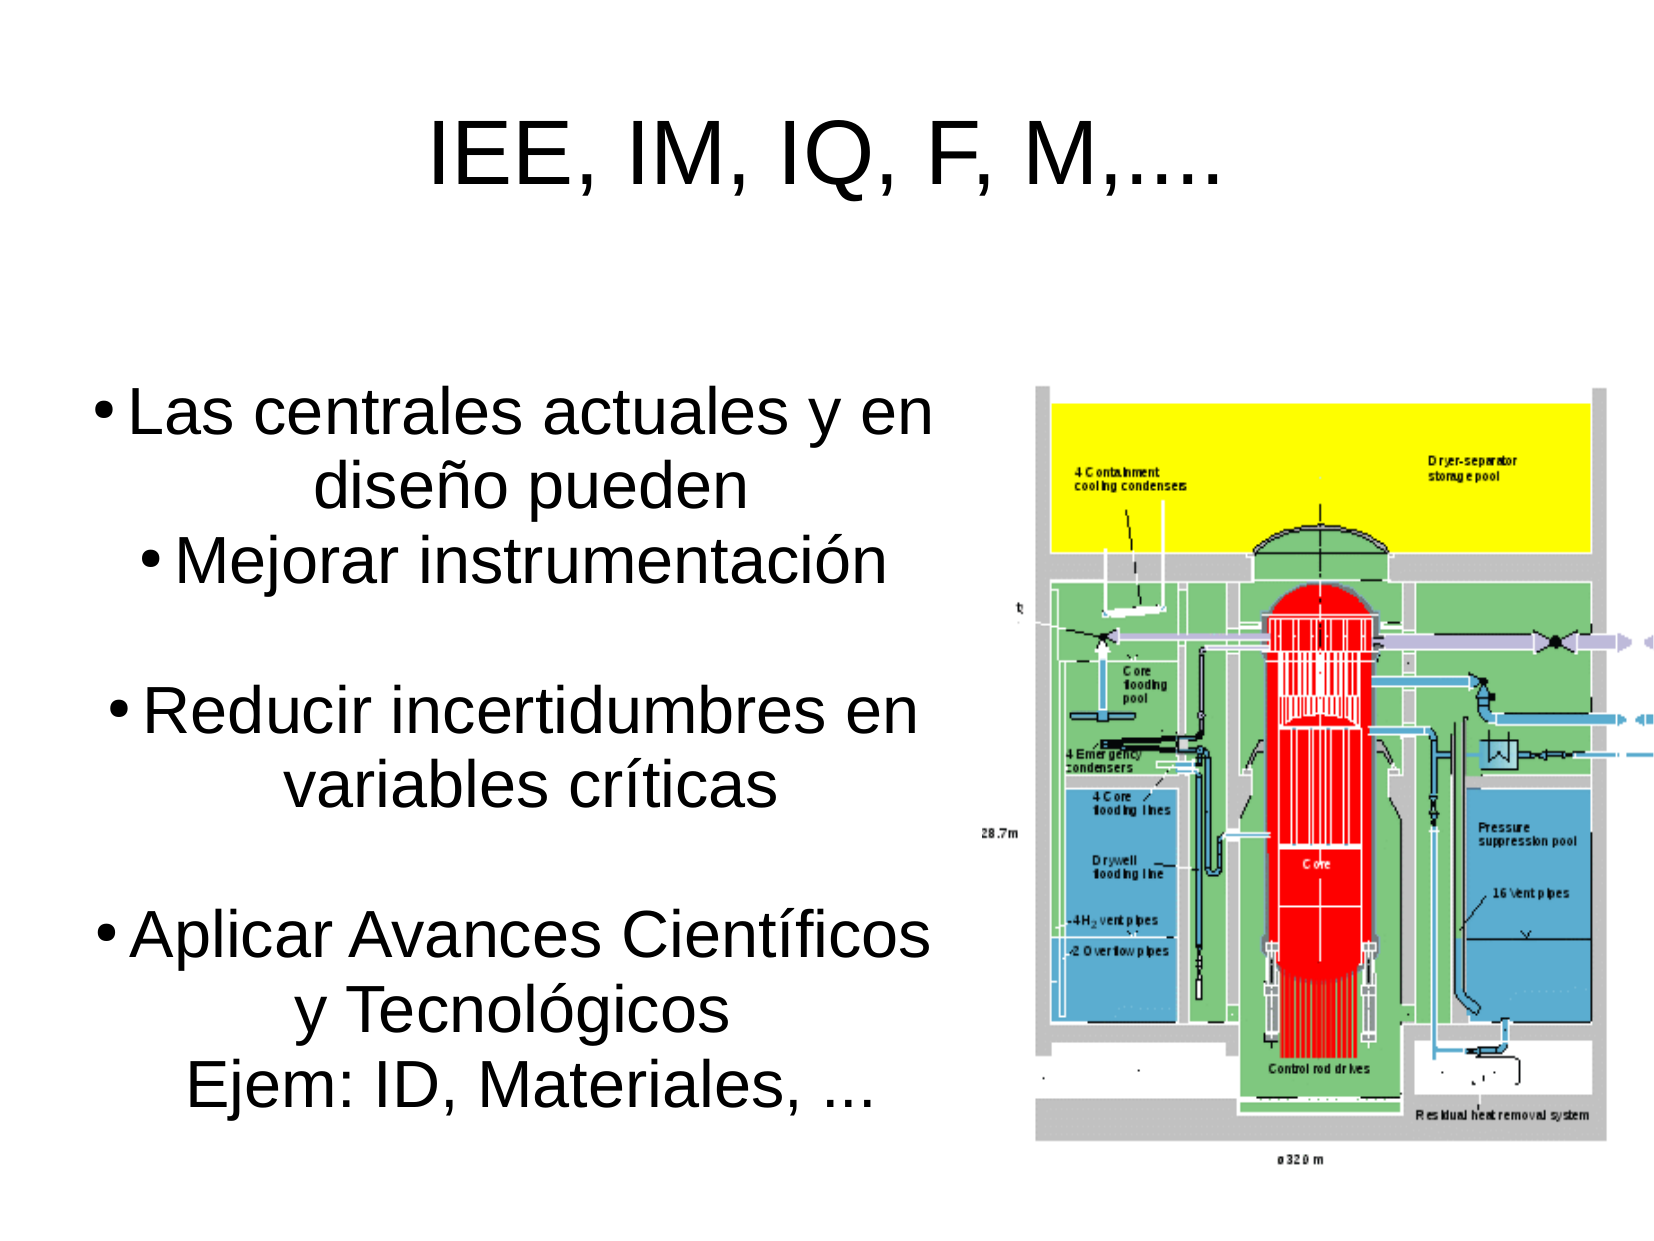

# IEE, IM, IQ, F, M,....
Las centrales actuales y en diseño pueden
Mejorar instrumentación
Reducir incertidumbres en variables críticas
Aplicar Avances Científicos y Tecnológicos
Ejem: ID, Materiales, ...